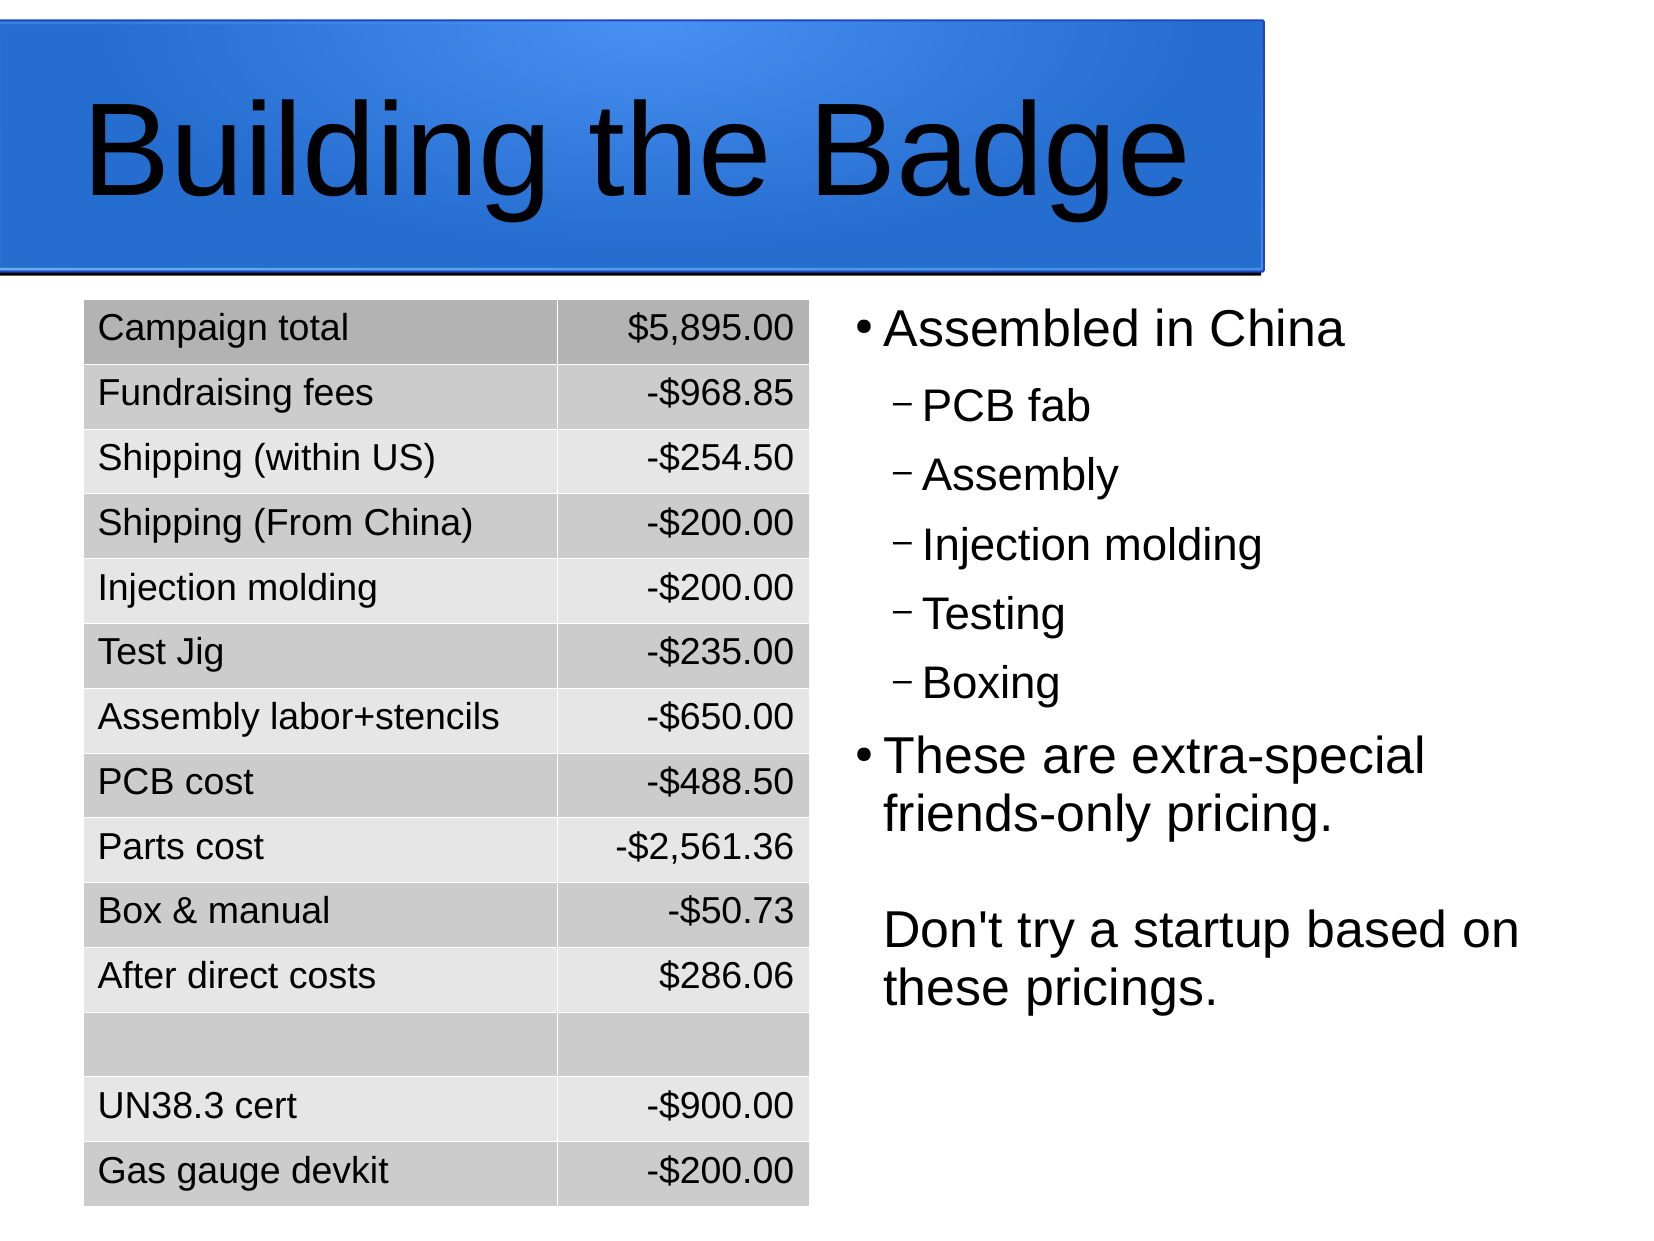

# Building the Badge
| Campaign total | $5,895.00 |
| --- | --- |
| Fundraising fees | -$968.85 |
| Shipping (within US) | -$254.50 |
| Shipping (From China) | -$200.00 |
| Injection molding | -$200.00 |
| Test Jig | -$235.00 |
| Assembly labor+stencils | -$650.00 |
| PCB cost | -$488.50 |
| Parts cost | -$2,561.36 |
| Box & manual | -$50.73 |
| After direct costs | $286.06 |
| | |
| UN38.3 cert | -$900.00 |
| Gas gauge devkit | -$200.00 |
Assembled in China
PCB fab
Assembly
Injection molding
Testing
Boxing
These are extra-special friends-only pricing.
Don't try a startup based on these pricings.